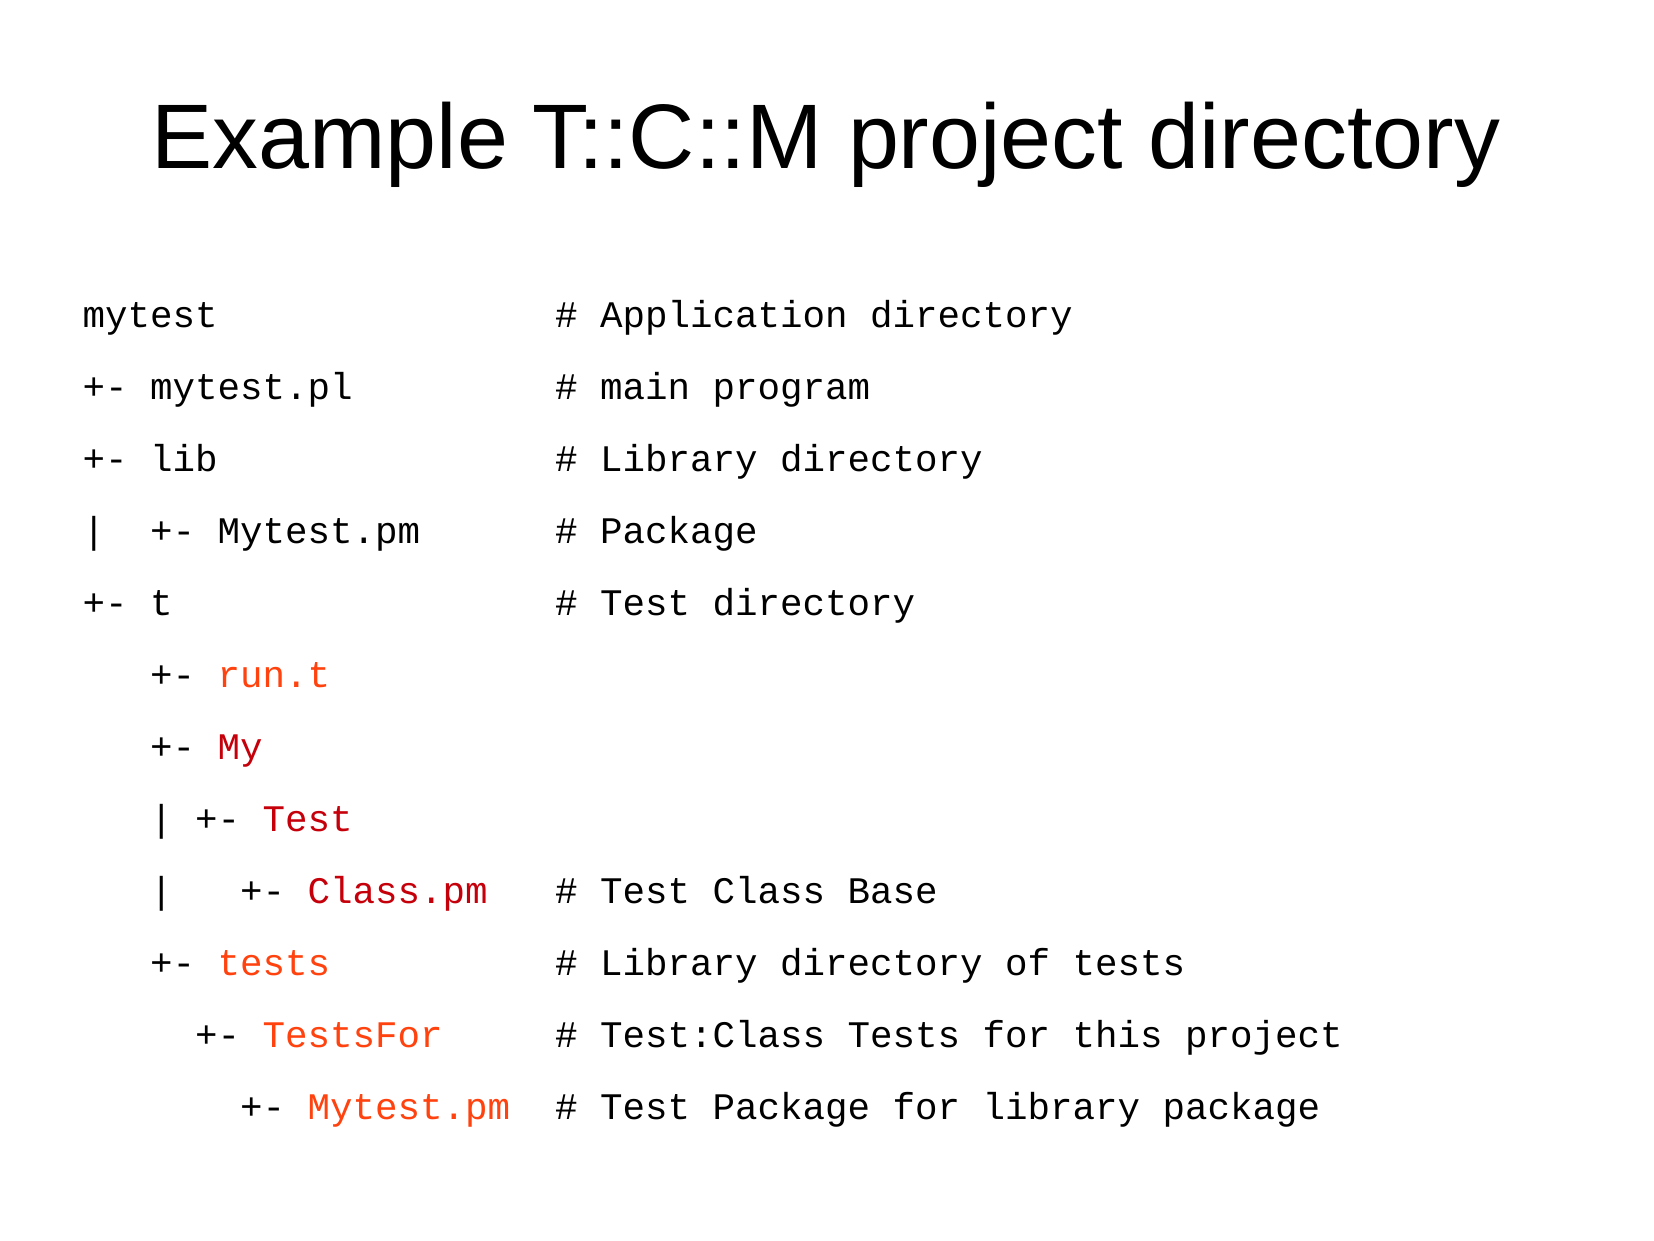

# Example T::C::M project directory
mytest # Application directory
+- mytest.pl # main program
+- lib # Library directory
| +- Mytest.pm # Package
+- t # Test directory
 +- run.t
 +- My
 | +- Test
 | +- Class.pm # Test Class Base
 +- tests # Library directory of tests
 +- TestsFor # Test:Class Tests for this project
 +- Mytest.pm # Test Package for library package